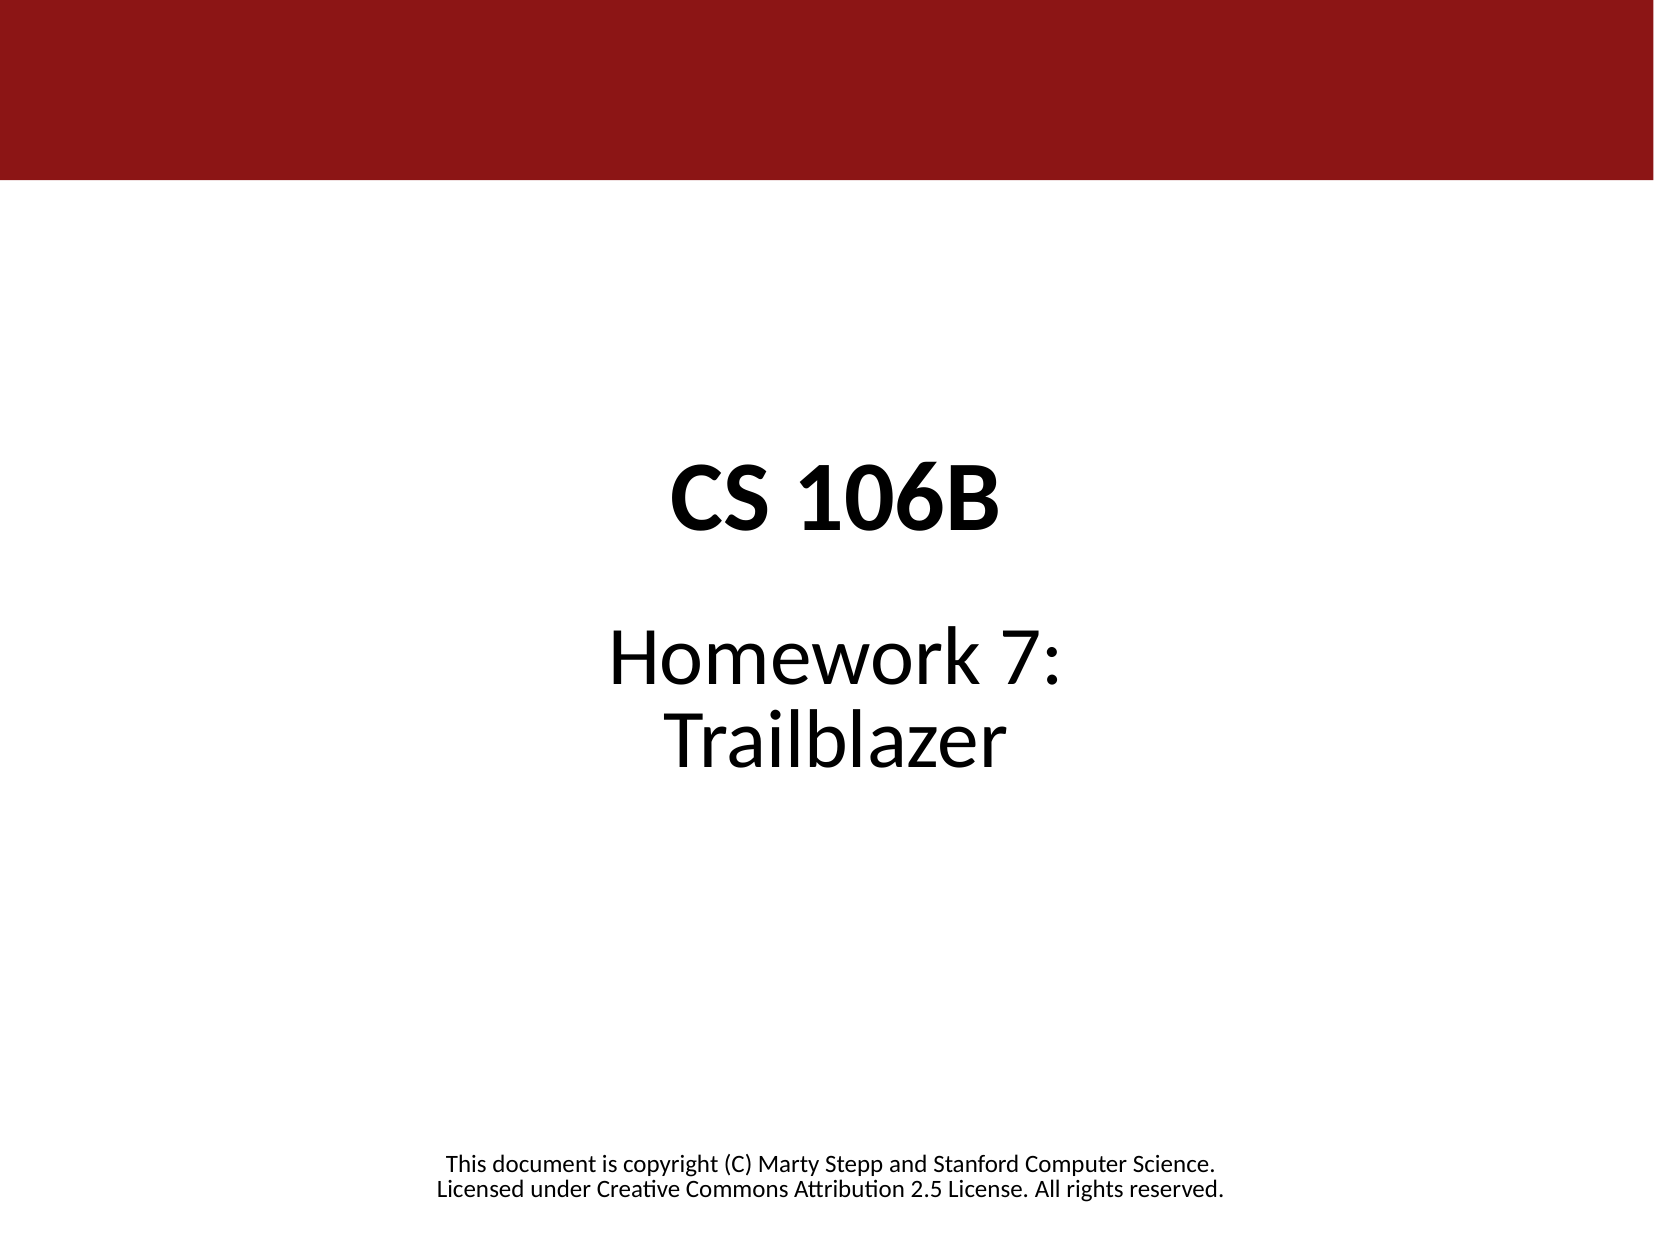

#
CS 106B
Homework 7:
Trailblazer
This document is copyright (C) Marty Stepp and Stanford Computer Science.
Licensed under Creative Commons Attribution 2.5 License. All rights reserved.